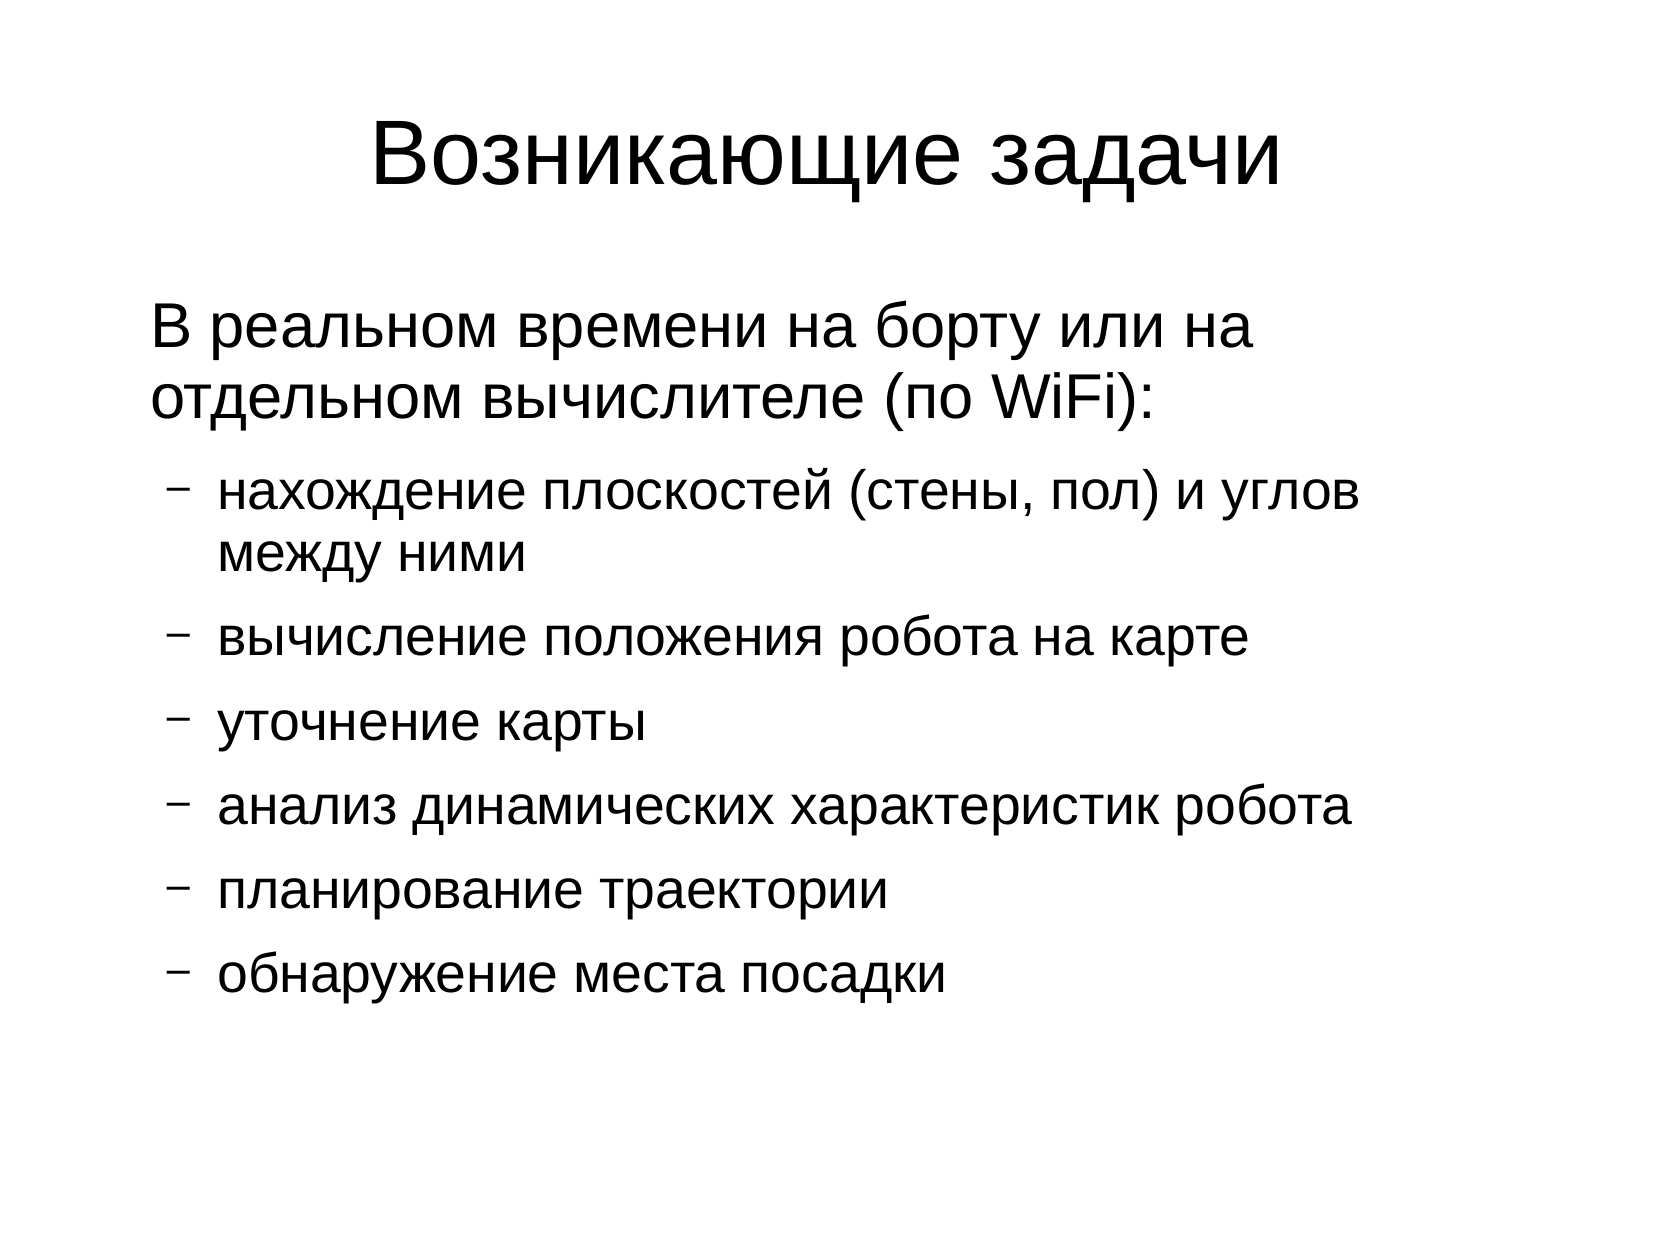

# Возникающие задачи
В реальном времени на борту или на отдельном вычислителе (по WiFi):
нахождение плоскостей (стены, пол) и углов между ними
вычисление положения робота на карте
уточнение карты
анализ динамических характеристик робота
планирование траектории
обнаружение места посадки